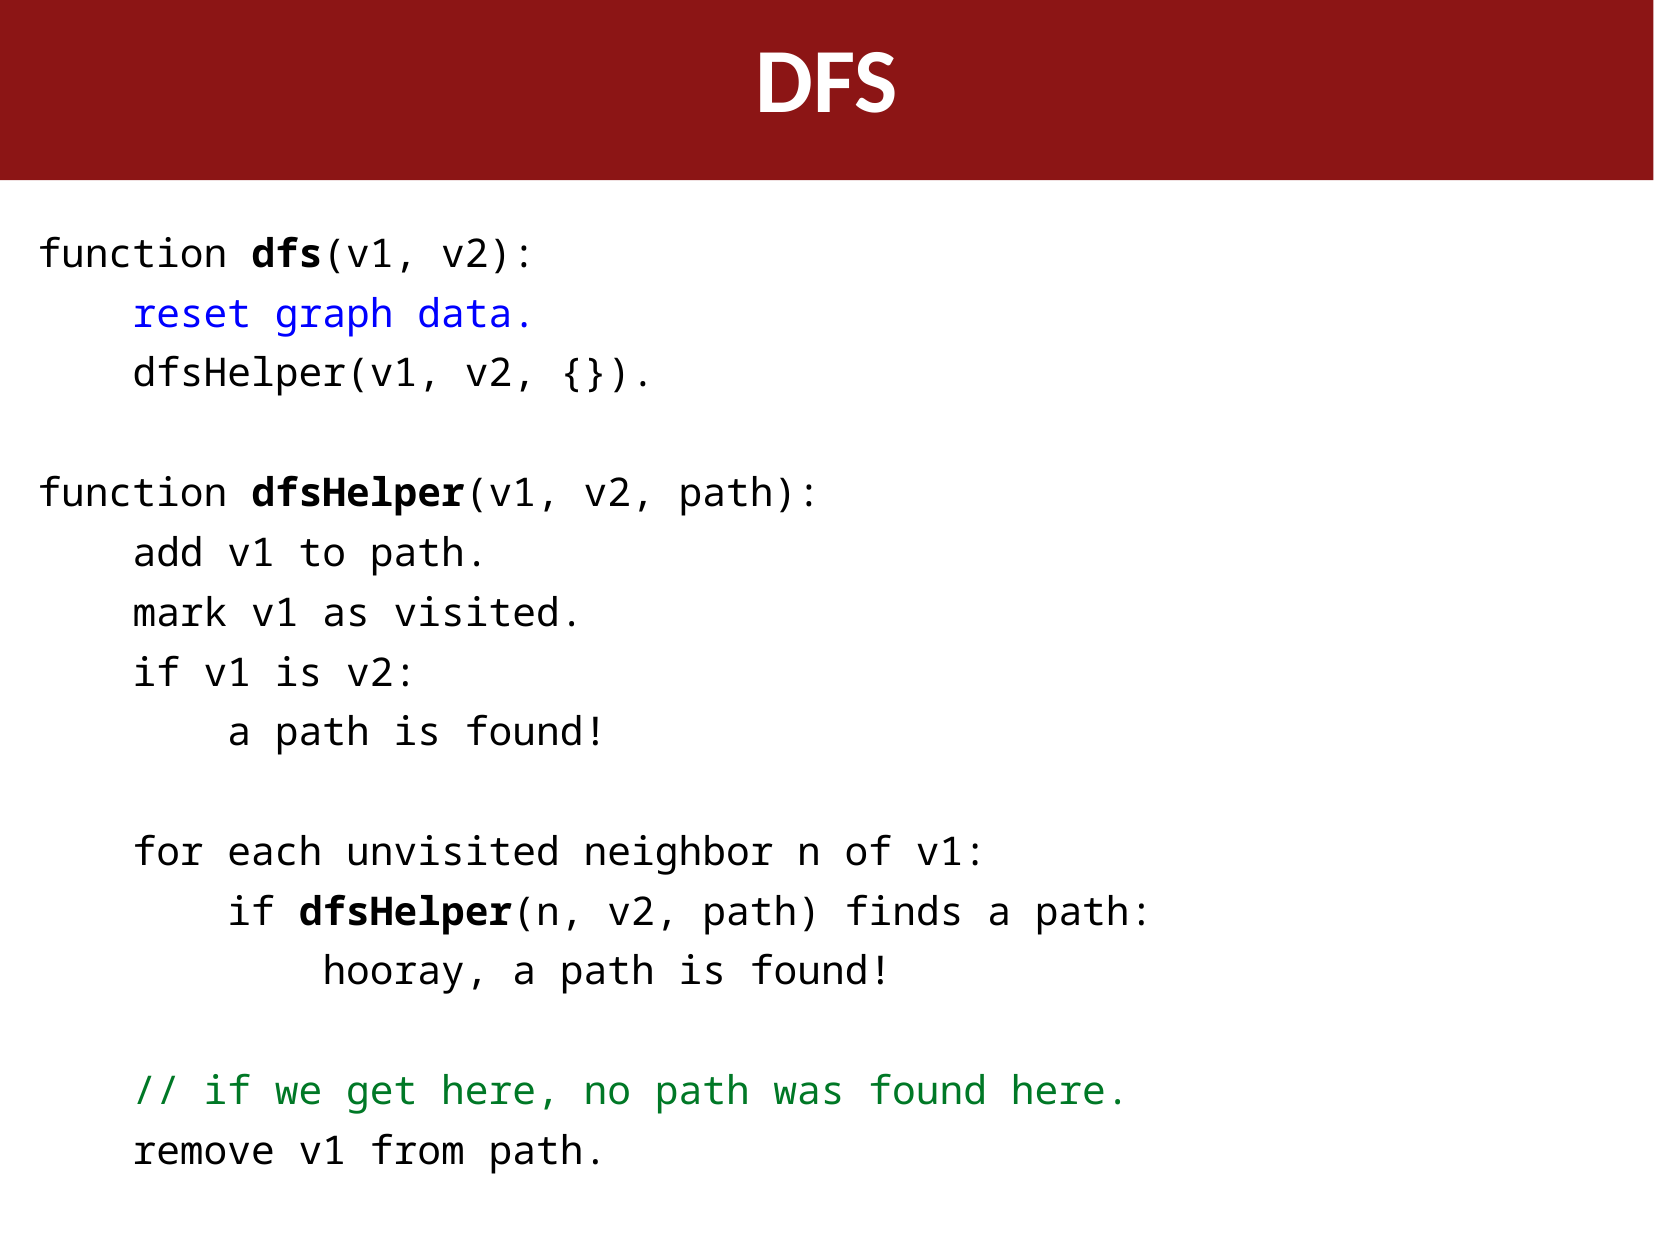

# DFS
function dfs(v1, v2):
 reset graph data.
 dfsHelper(v1, v2, {}).
function dfsHelper(v1, v2, path):
 add v1 to path.
 mark v1 as visited.
 if v1 is v2:
 a path is found!
 for each unvisited neighbor n of v1:
 if dfsHelper(n, v2, path) finds a path:
 hooray, a path is found!
 // if we get here, no path was found here.
 remove v1 from path.